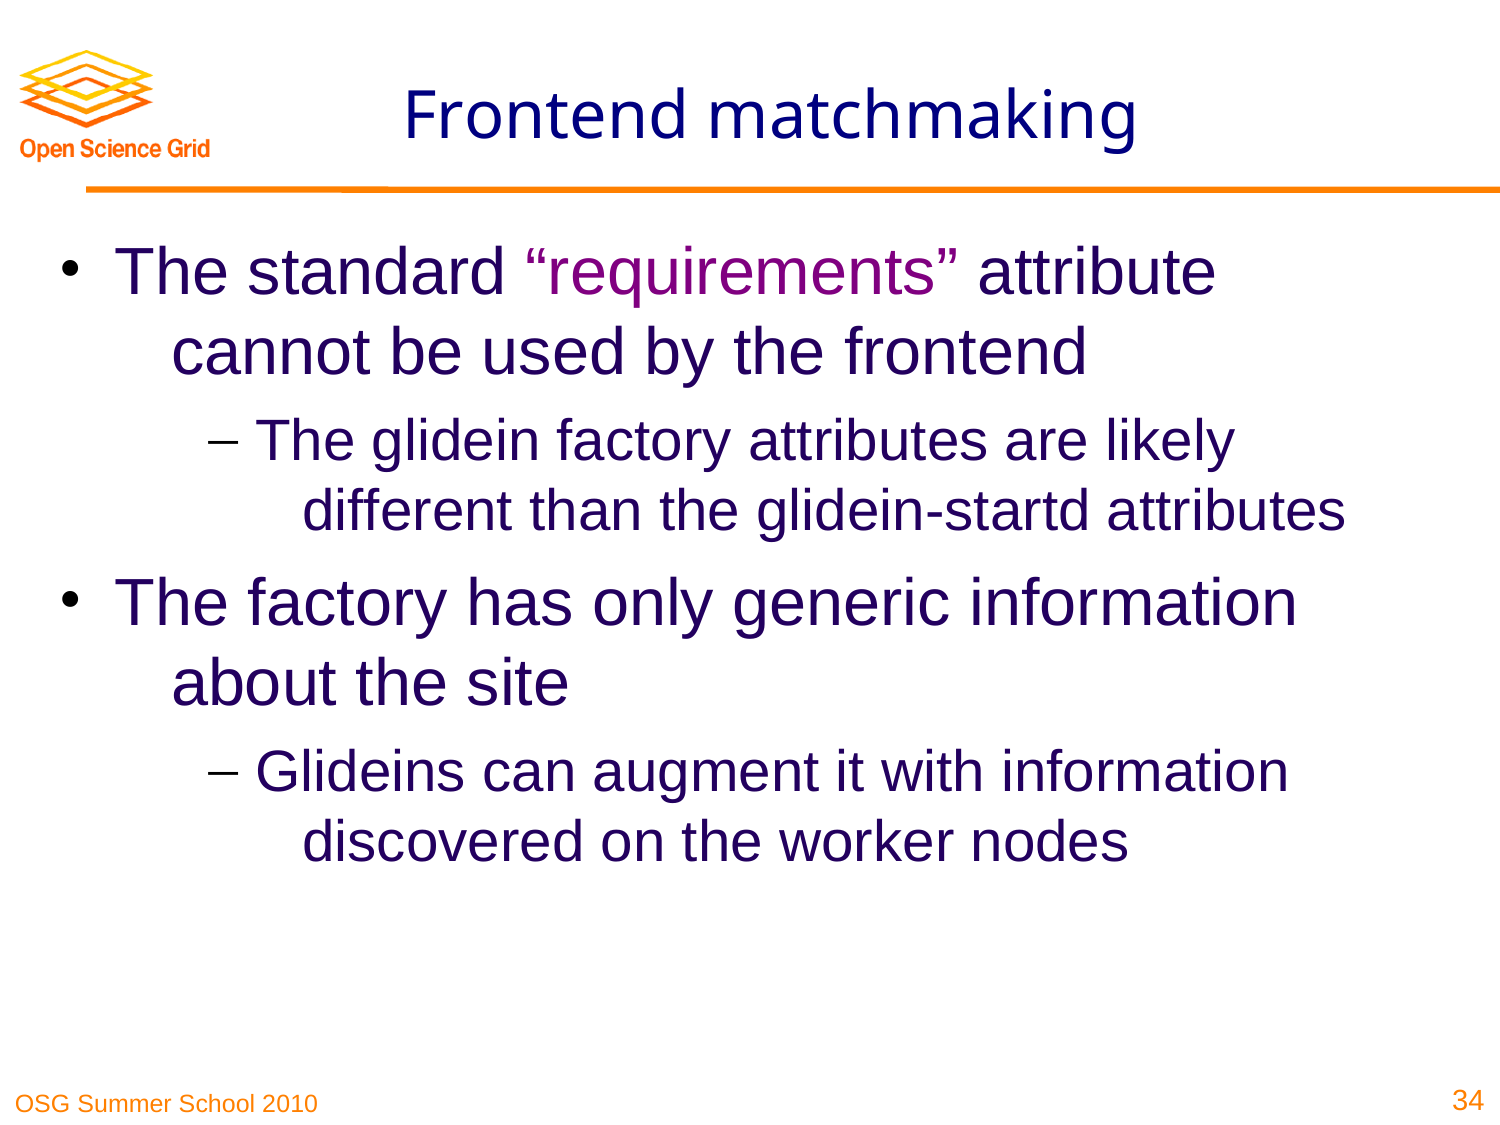

# Frontend matchmaking
The standard “requirements” attribute
cannot be used by the frontend
The glidein factory attributes are likely different than the glidein-startd attributes
The factory has only generic information about the site
Glideins can augment it with information discovered on the worker nodes
34